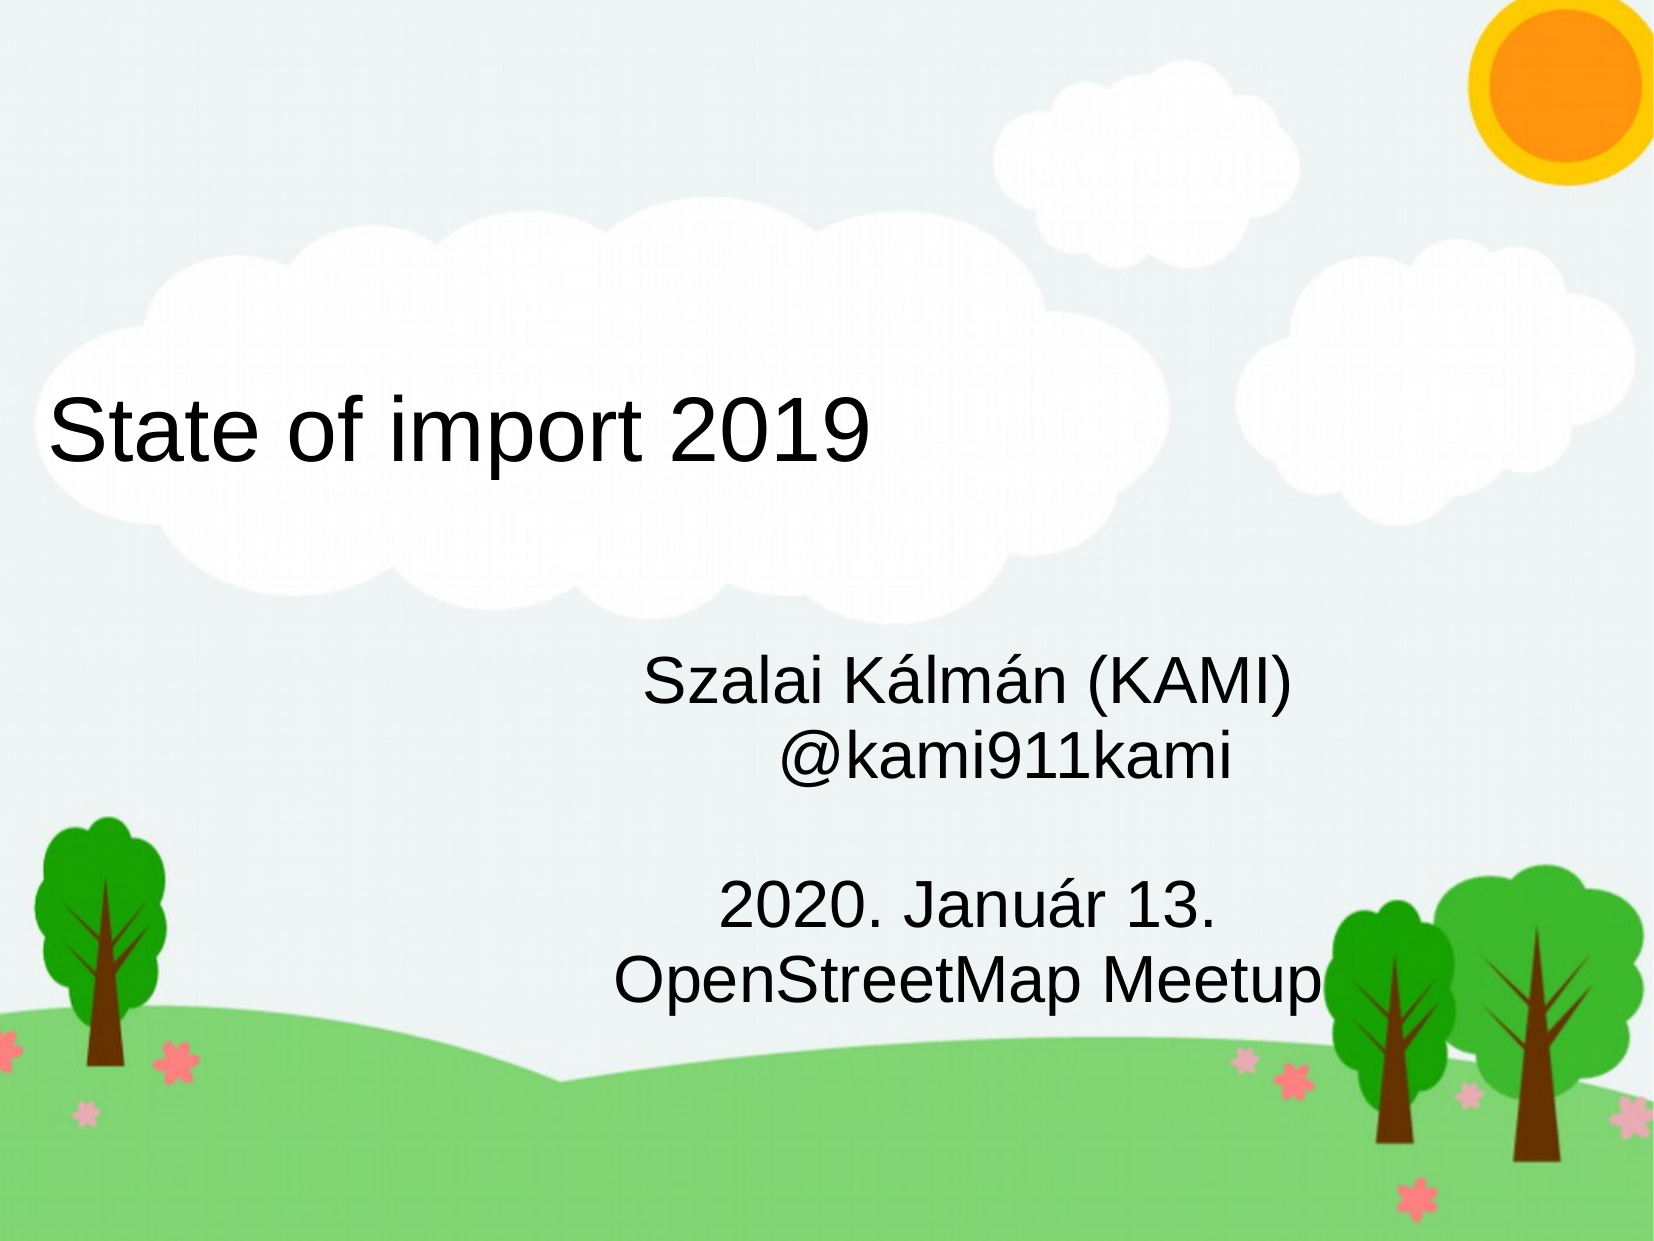

# State of import 2019
Szalai Kálmán (KAMI)
	@kami911kami
2020. Január 13.
OpenStreetMap Meetup